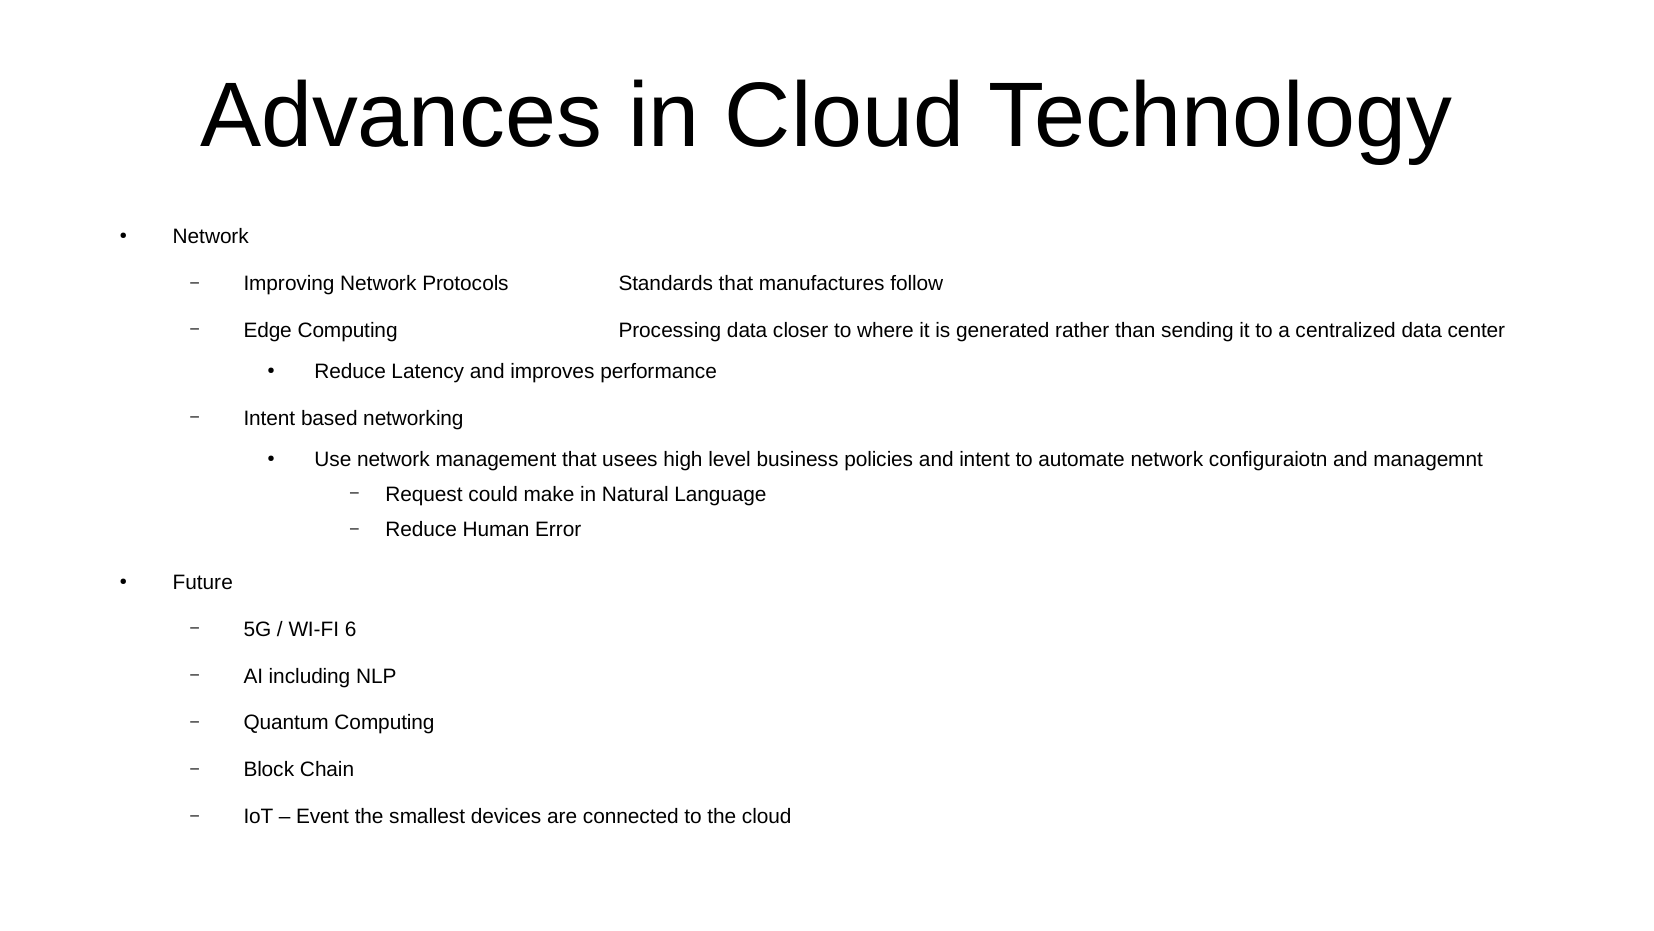

# Advances in Cloud Technology
Network
Improving Network Protocols		Standards that manufactures follow
Edge Computing	 		Processing data closer to where it is generated rather than sending it to a centralized data center
Reduce Latency and improves performance
Intent based networking
Use network management that usees high level business policies and intent to automate network configuraiotn and managemnt
Request could make in Natural Language
Reduce Human Error
Future
5G / WI-FI 6
AI including NLP
Quantum Computing
Block Chain
IoT – Event the smallest devices are connected to the cloud